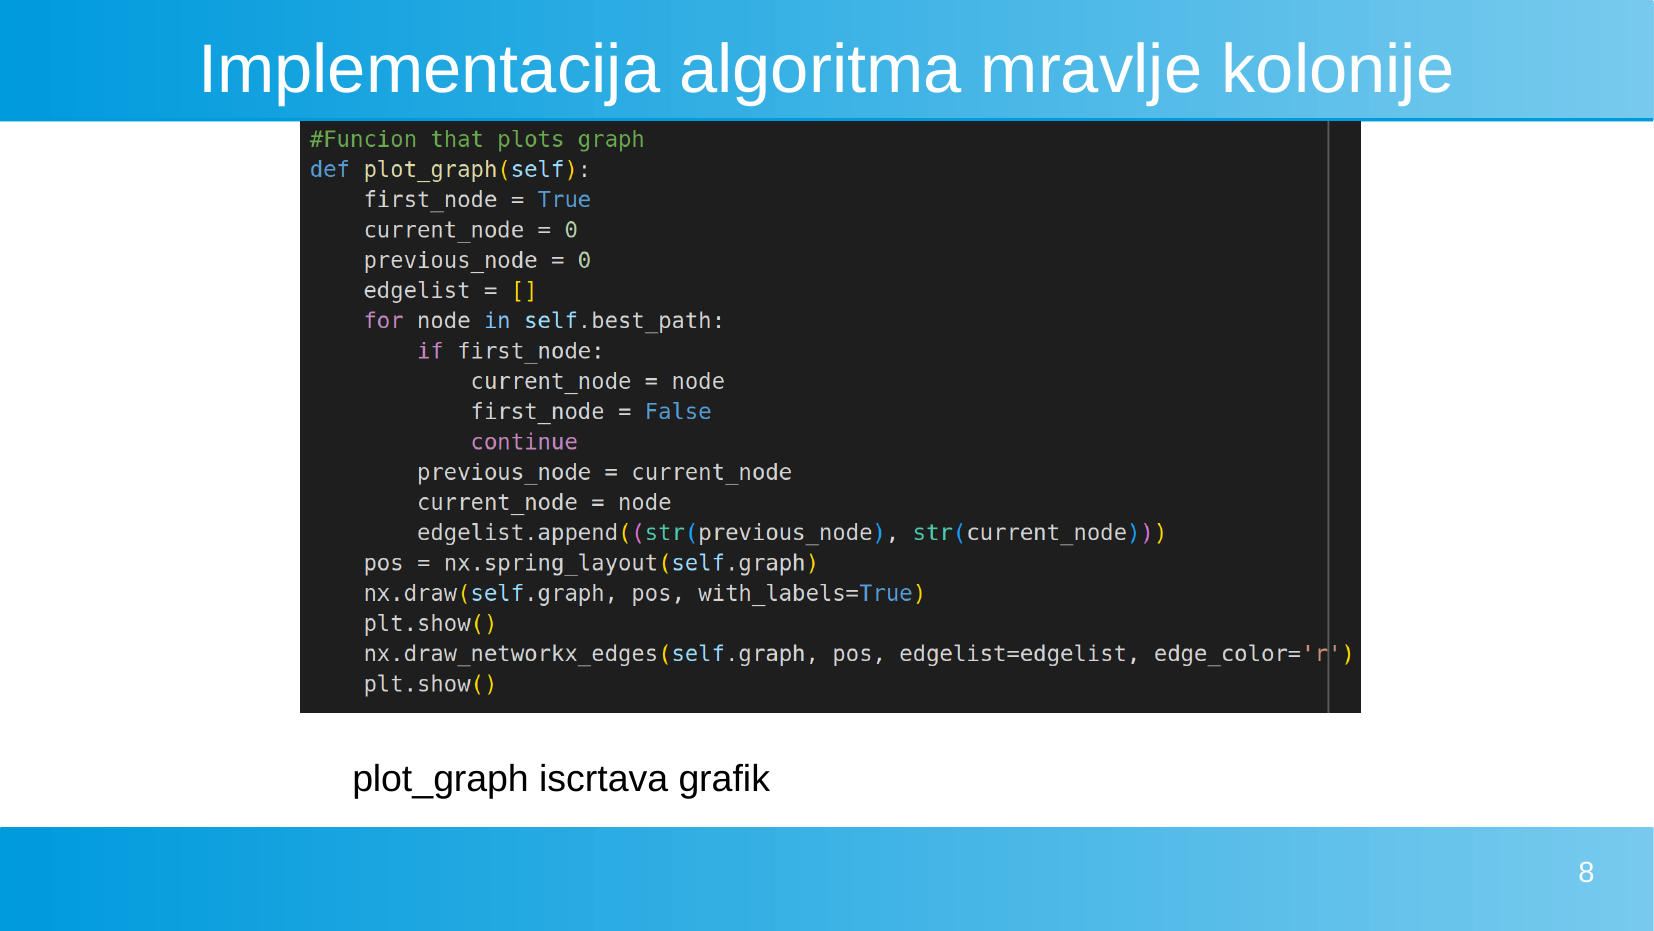

# Implementacija algoritma mravlje kolonije
plot_graph iscrtava grafik
8